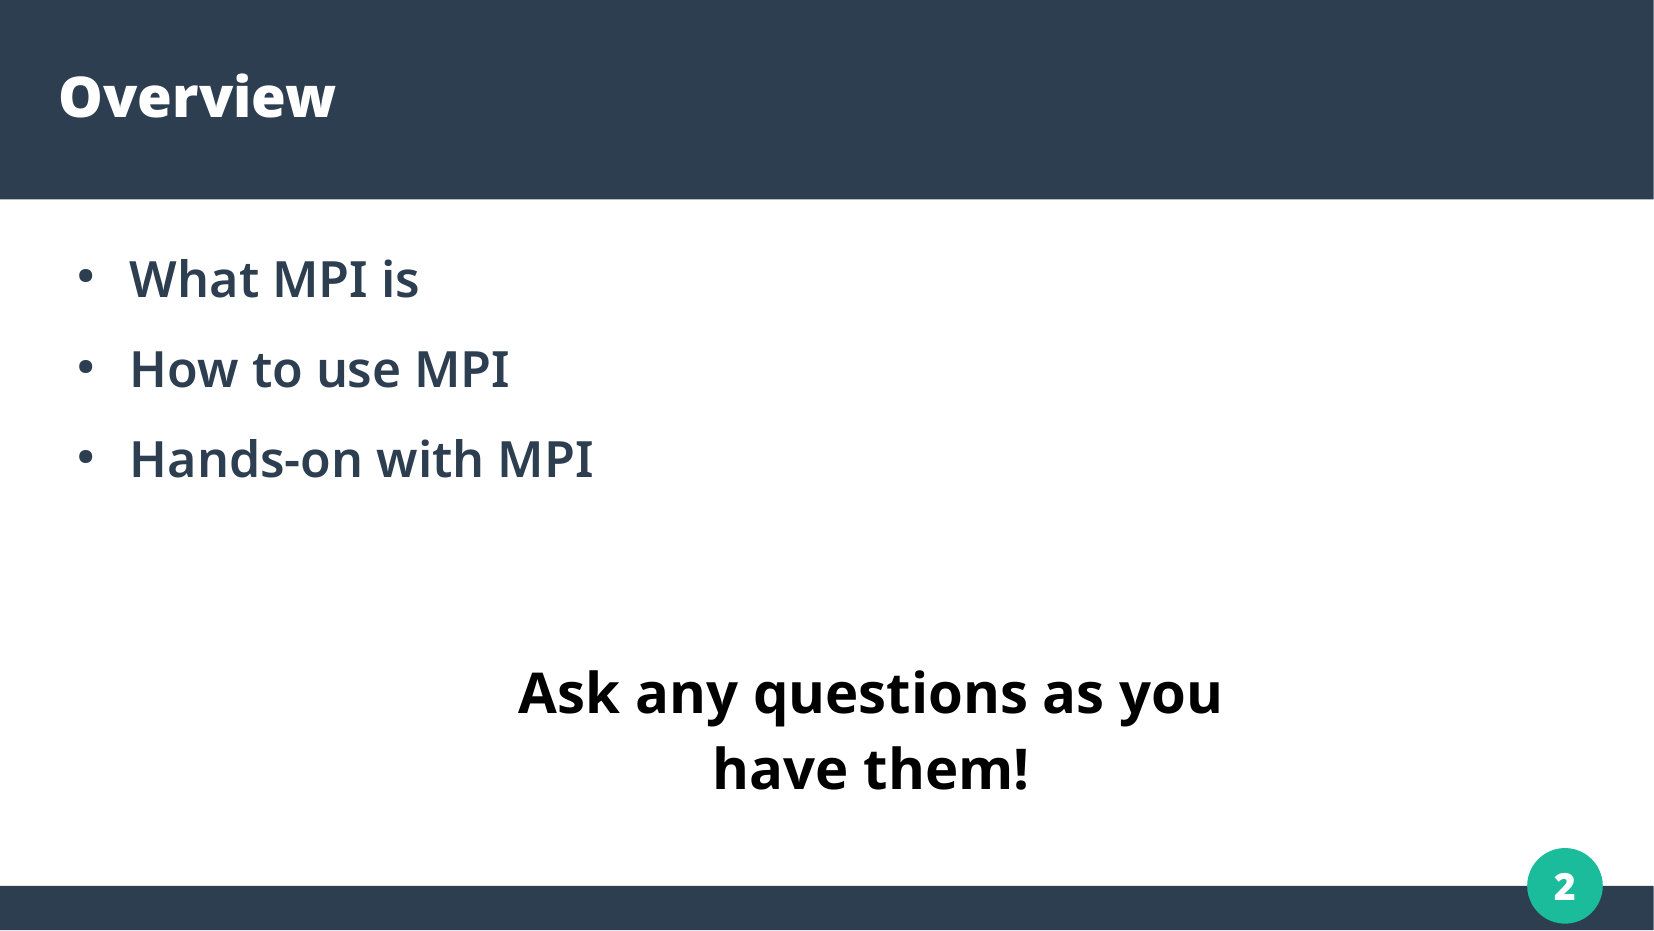

# Overview
What MPI is
How to use MPI
Hands-on with MPI
Ask any questions as you have them!